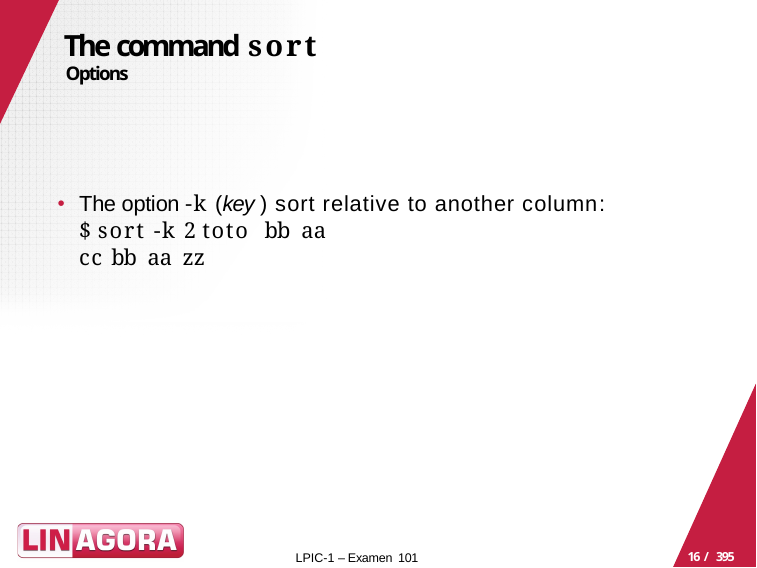

The command sort
Options
The option -k (key ) sort relative to another column:
$ sort -k 2 toto bb aa
cc bb aa zz
LPIC-1 – Examen 101